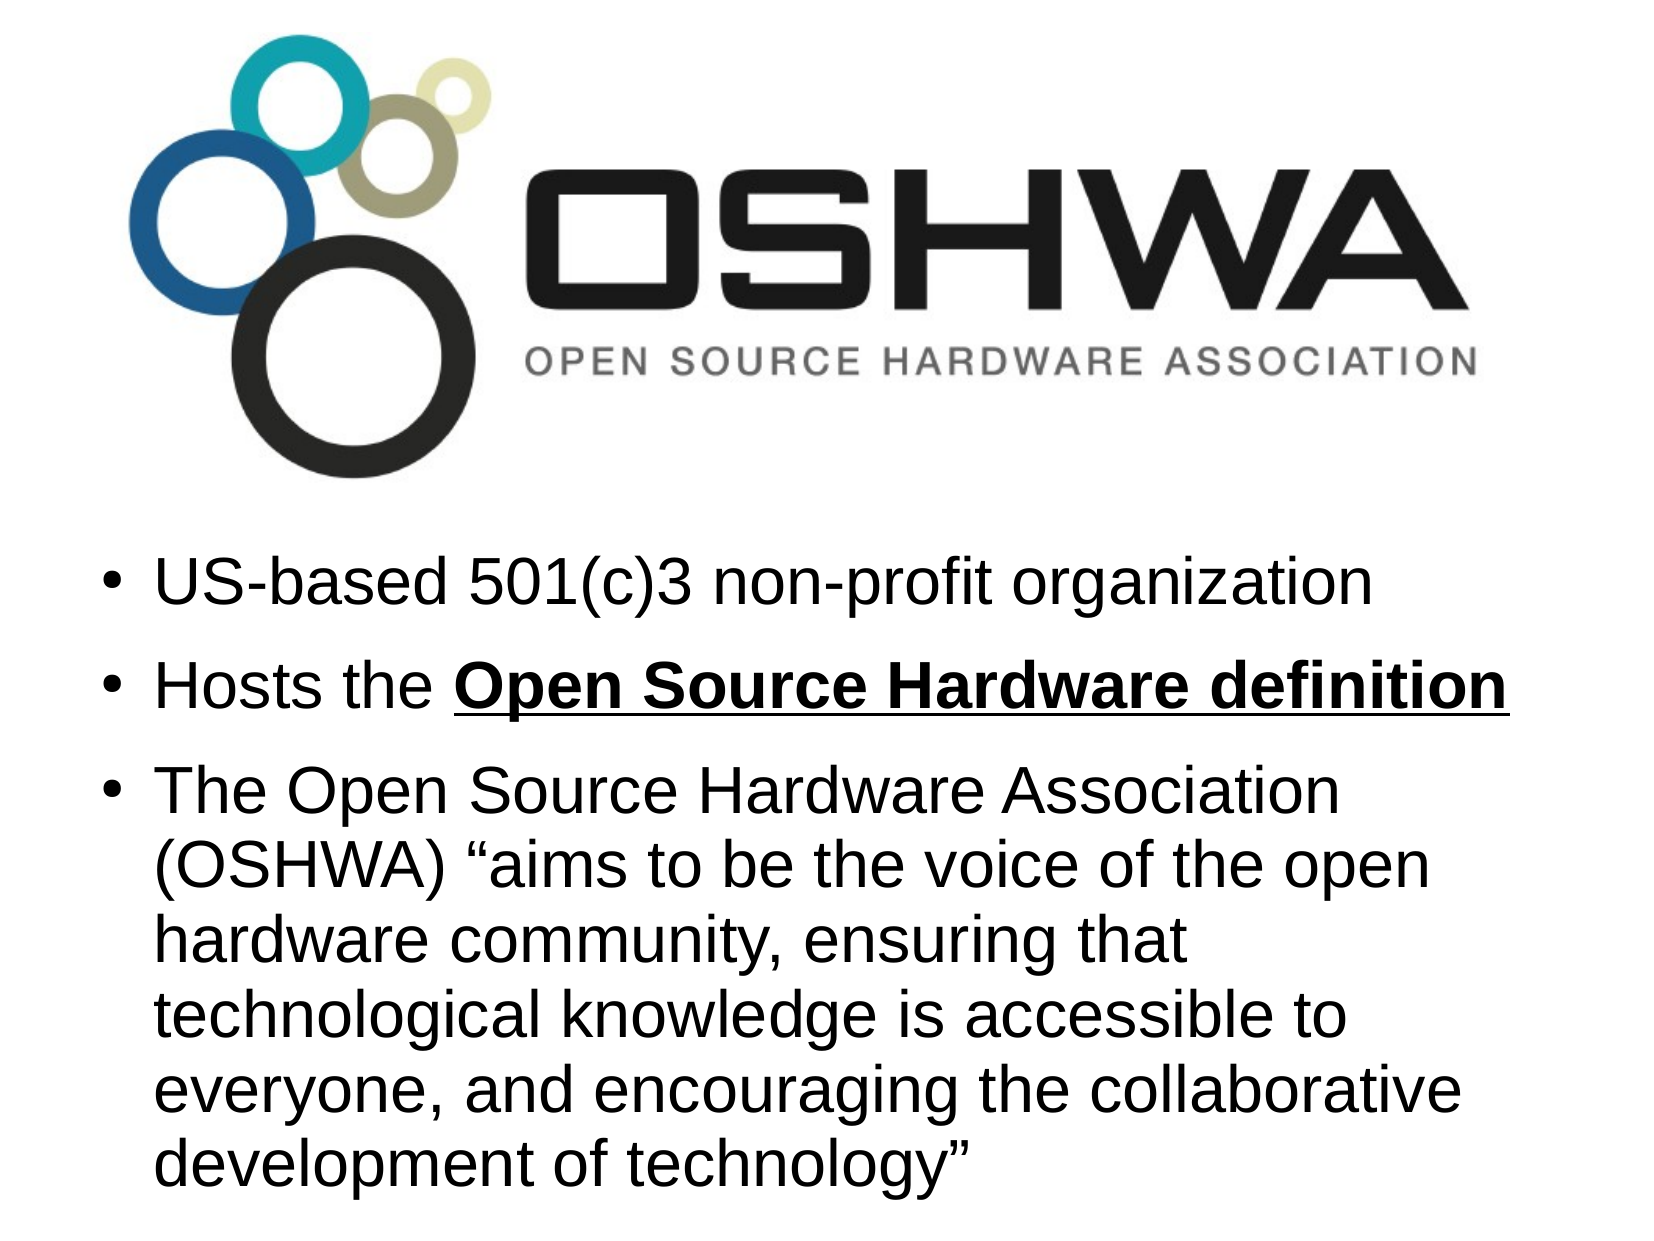

# US-based 501(c)3 non-profit organization
Hosts the Open Source Hardware definition
The Open Source Hardware Association (OSHWA) “aims to be the voice of the open hardware community, ensuring that technological knowledge is accessible to everyone, and encouraging the collaborative development of technology”